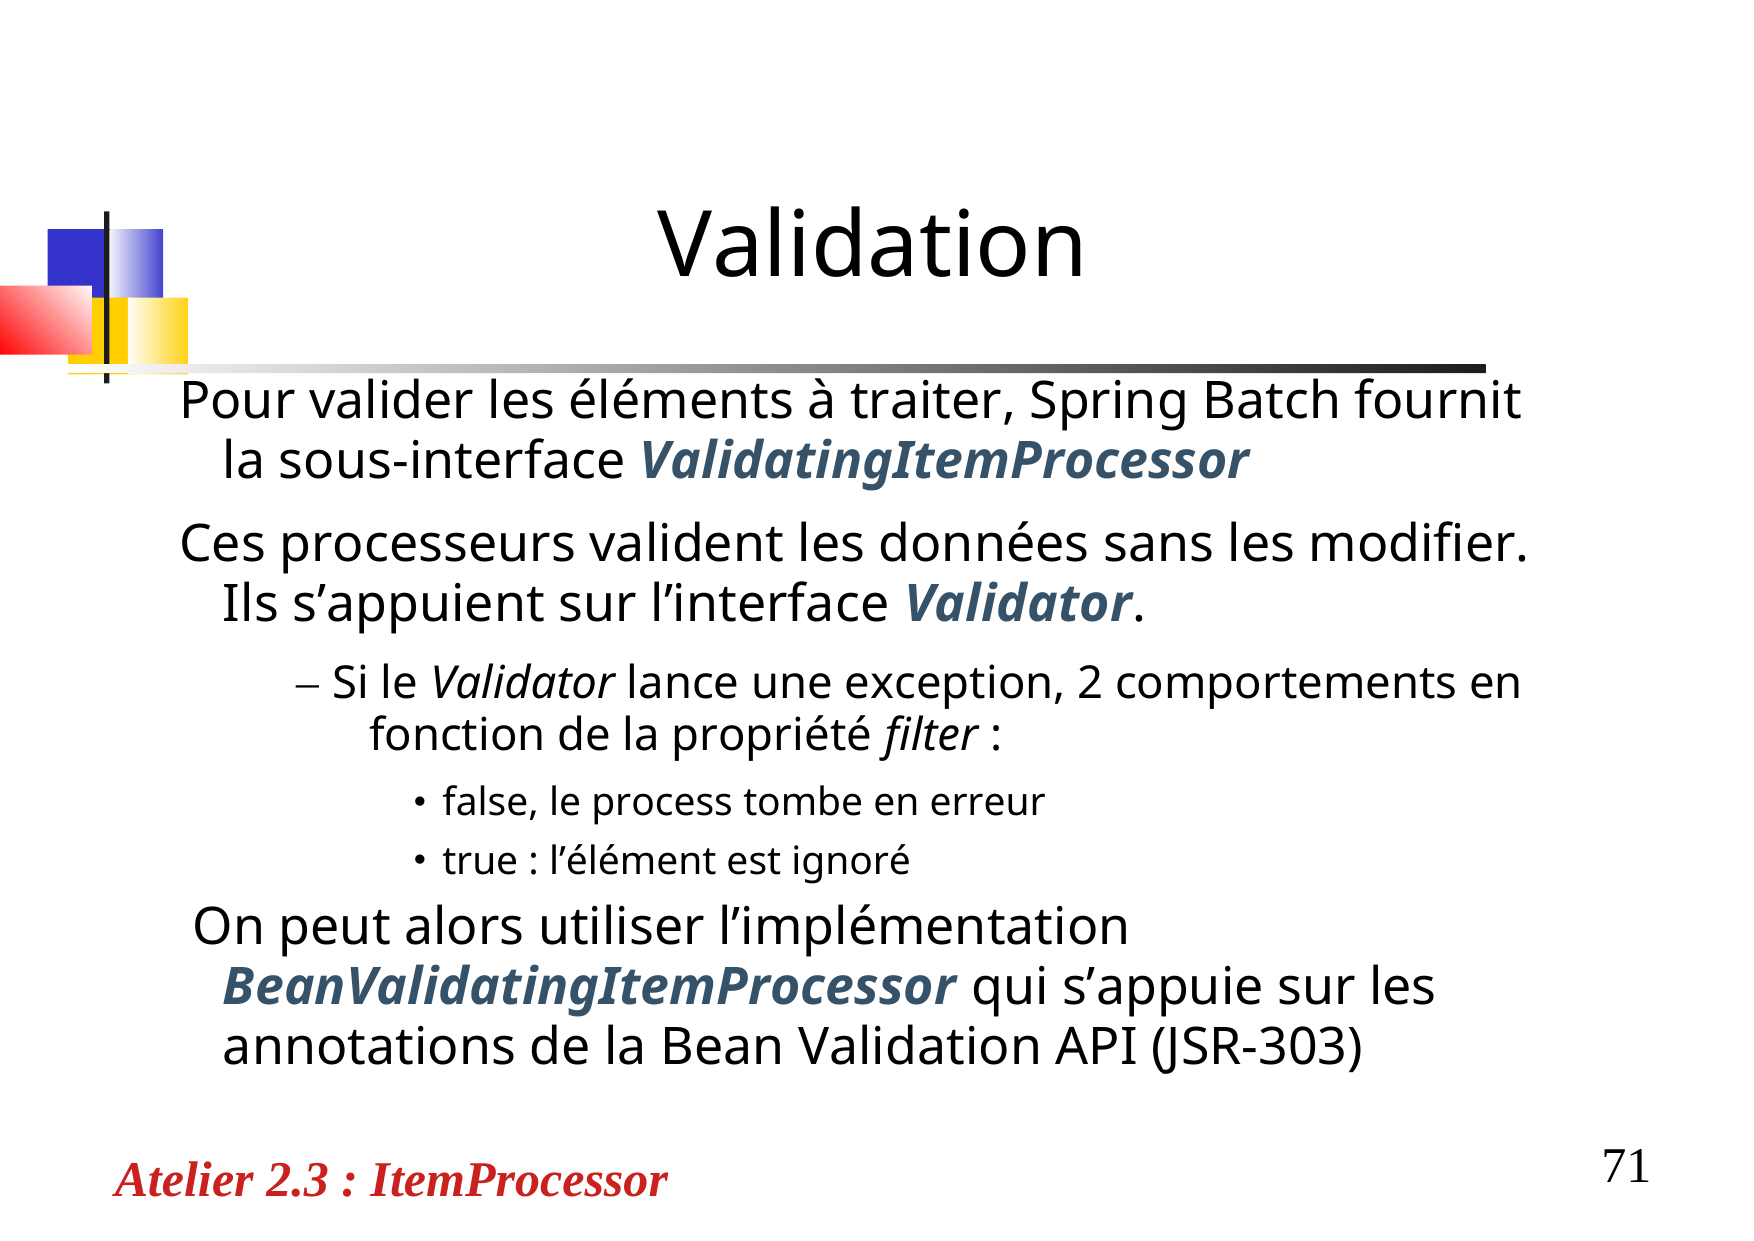

# Validation
Pour valider les éléments à traiter, Spring Batch fournit la sous-interface ValidatingItemProcessor
Ces processeurs valident les données sans les modifier. Ils s’appuient sur l’interface Validator.
Si le Validator lance une exception, 2 comportements en fonction de la propriété filter :
false, le process tombe en erreur
true : l’élément est ignoré
 On peut alors utiliser l’implémentation BeanValidatingItemProcessor qui s’appuie sur les annotations de la Bean Validation API (JSR-303)
Atelier 2.3 : ItemProcessor